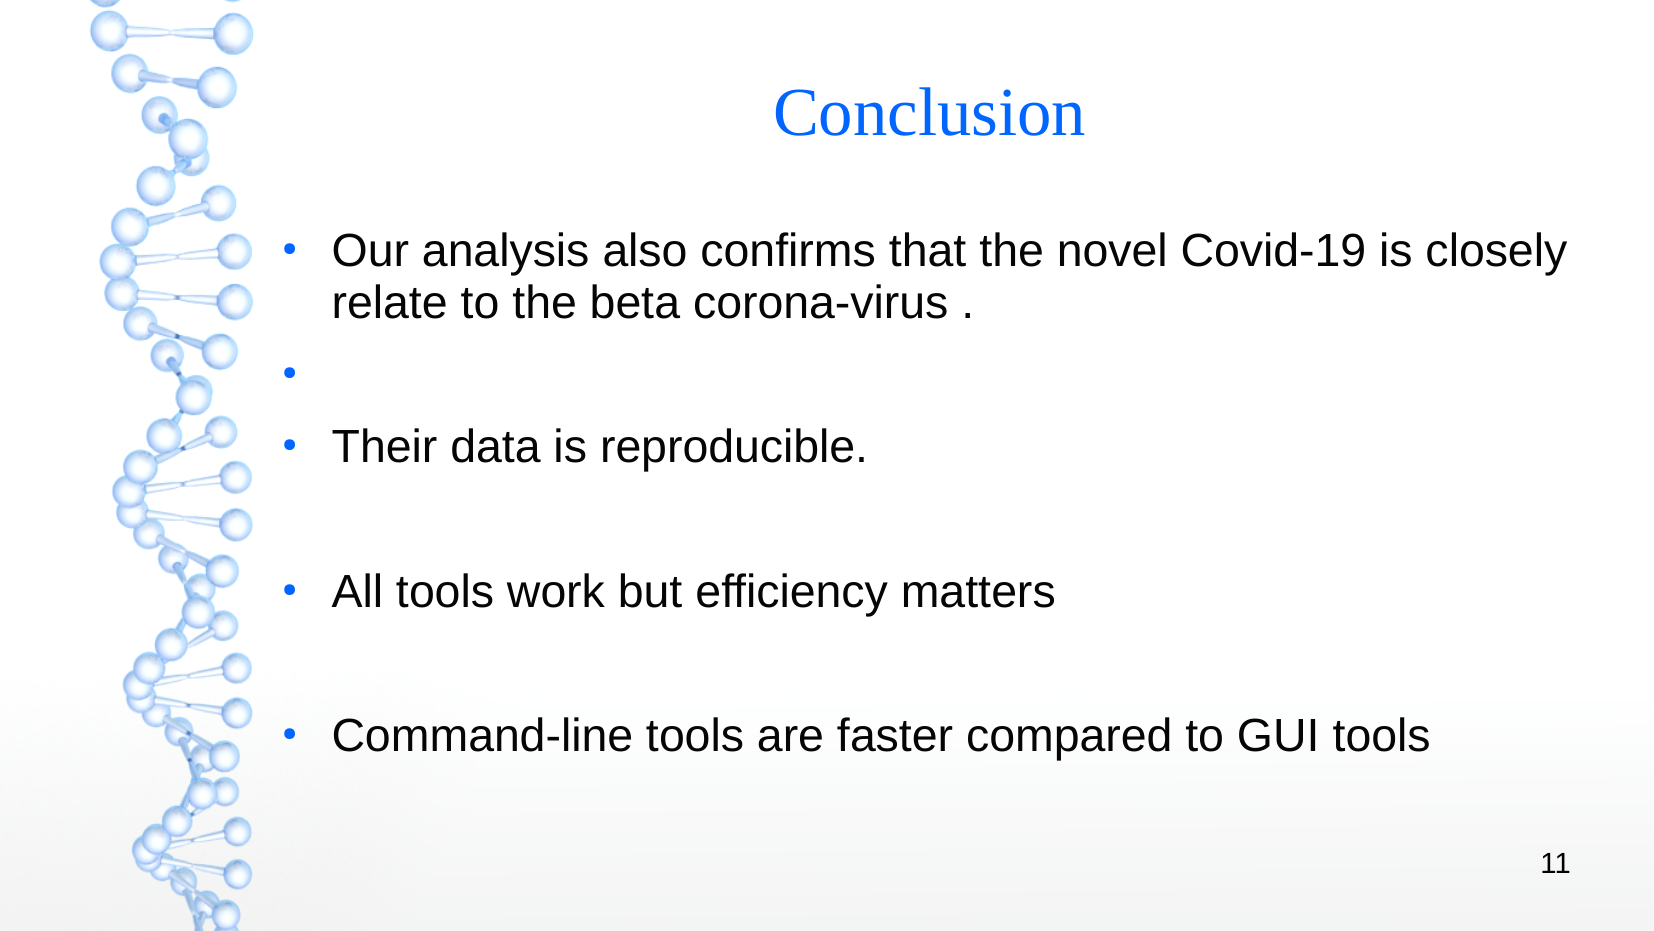

# Conclusion
Our analysis also confirms that the novel Covid-19 is closely relate to the beta corona-virus .
Their data is reproducible.
All tools work but efficiency matters
Command-line tools are faster compared to GUI tools
11